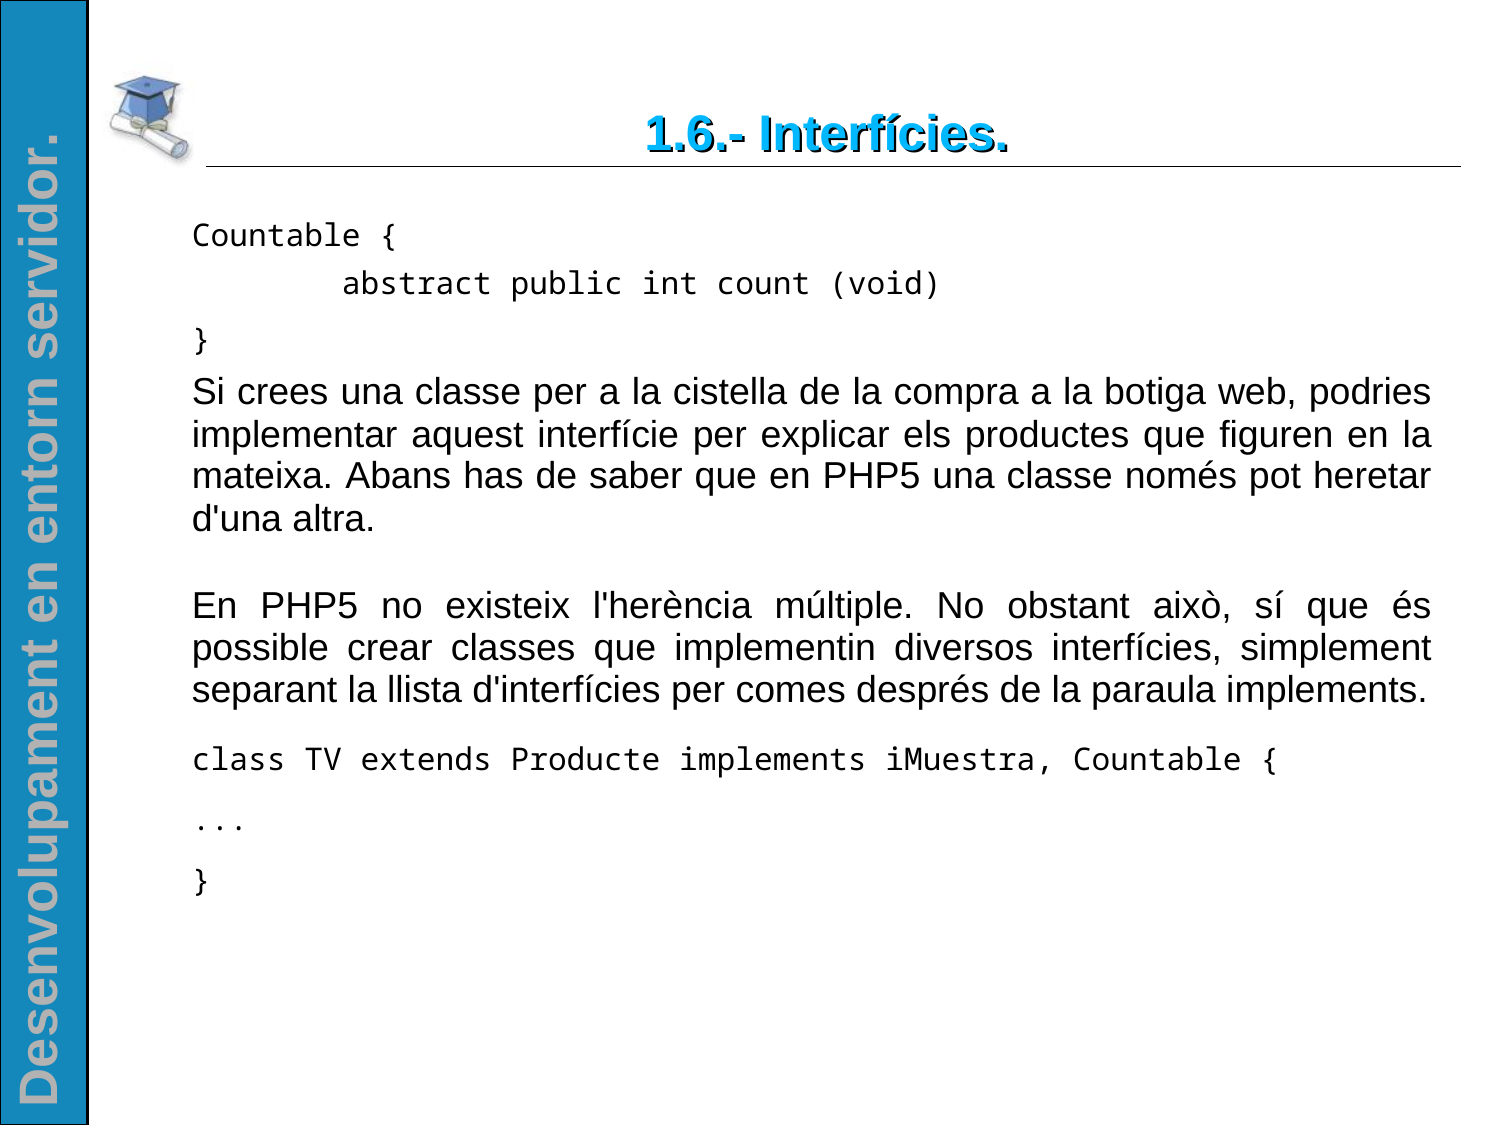

# 1.6.- Interfícies.
Countable {
	abstract public int count (void)
}
Si crees una classe per a la cistella de la compra a la botiga web, podries implementar aquest interfície per explicar els productes que figuren en la mateixa. Abans has de saber que en PHP5 una classe només pot heretar d'una altra.
En PHP5 no existeix l'herència múltiple. No obstant això, sí que és possible crear classes que implementin diversos interfícies, simplement separant la llista d'interfícies per comes després de la paraula implements.
class TV extends Producte implements iMuestra, Countable {
...
}